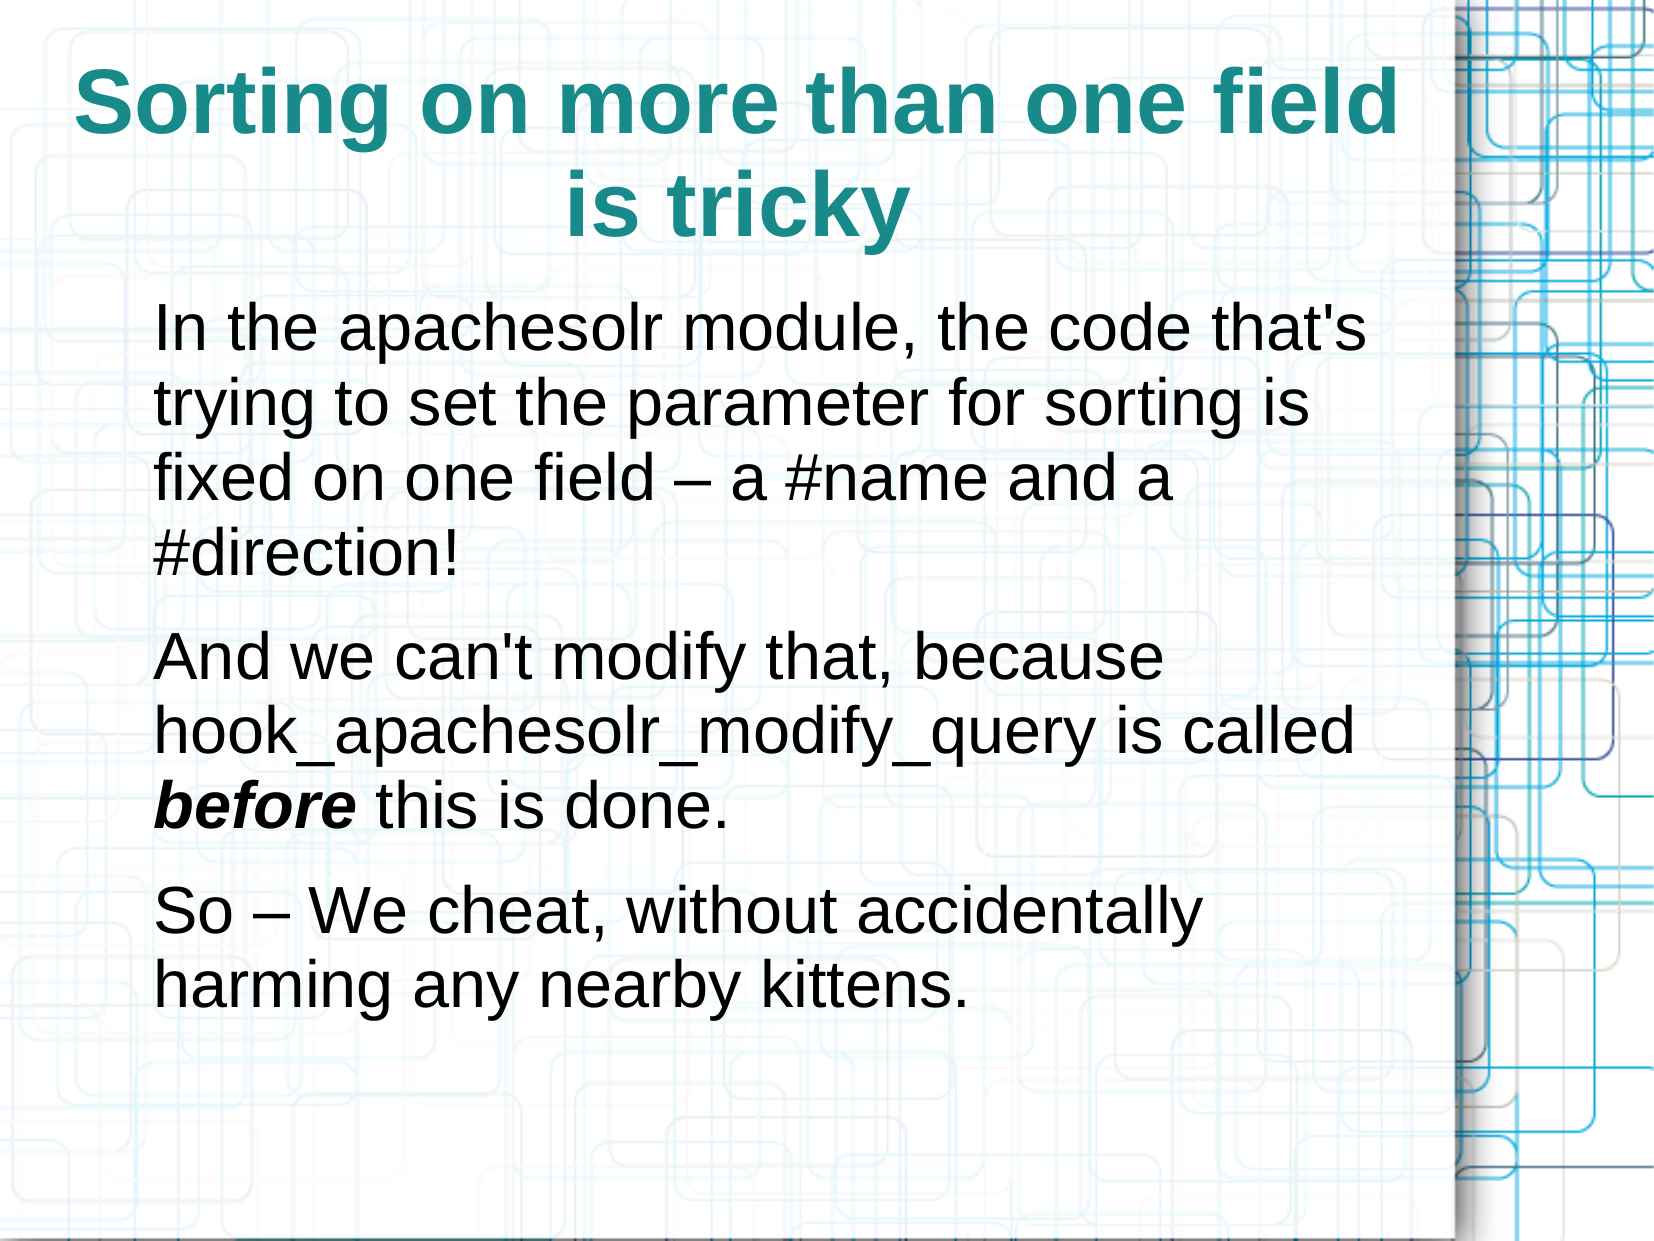

# Sorting on more than one field is tricky
In the apachesolr module, the code that's trying to set the parameter for sorting is fixed on one field – a #name and a #direction!
And we can't modify that, because hook_apachesolr_modify_query is called before this is done.
So – We cheat, without accidentally harming any nearby kittens.